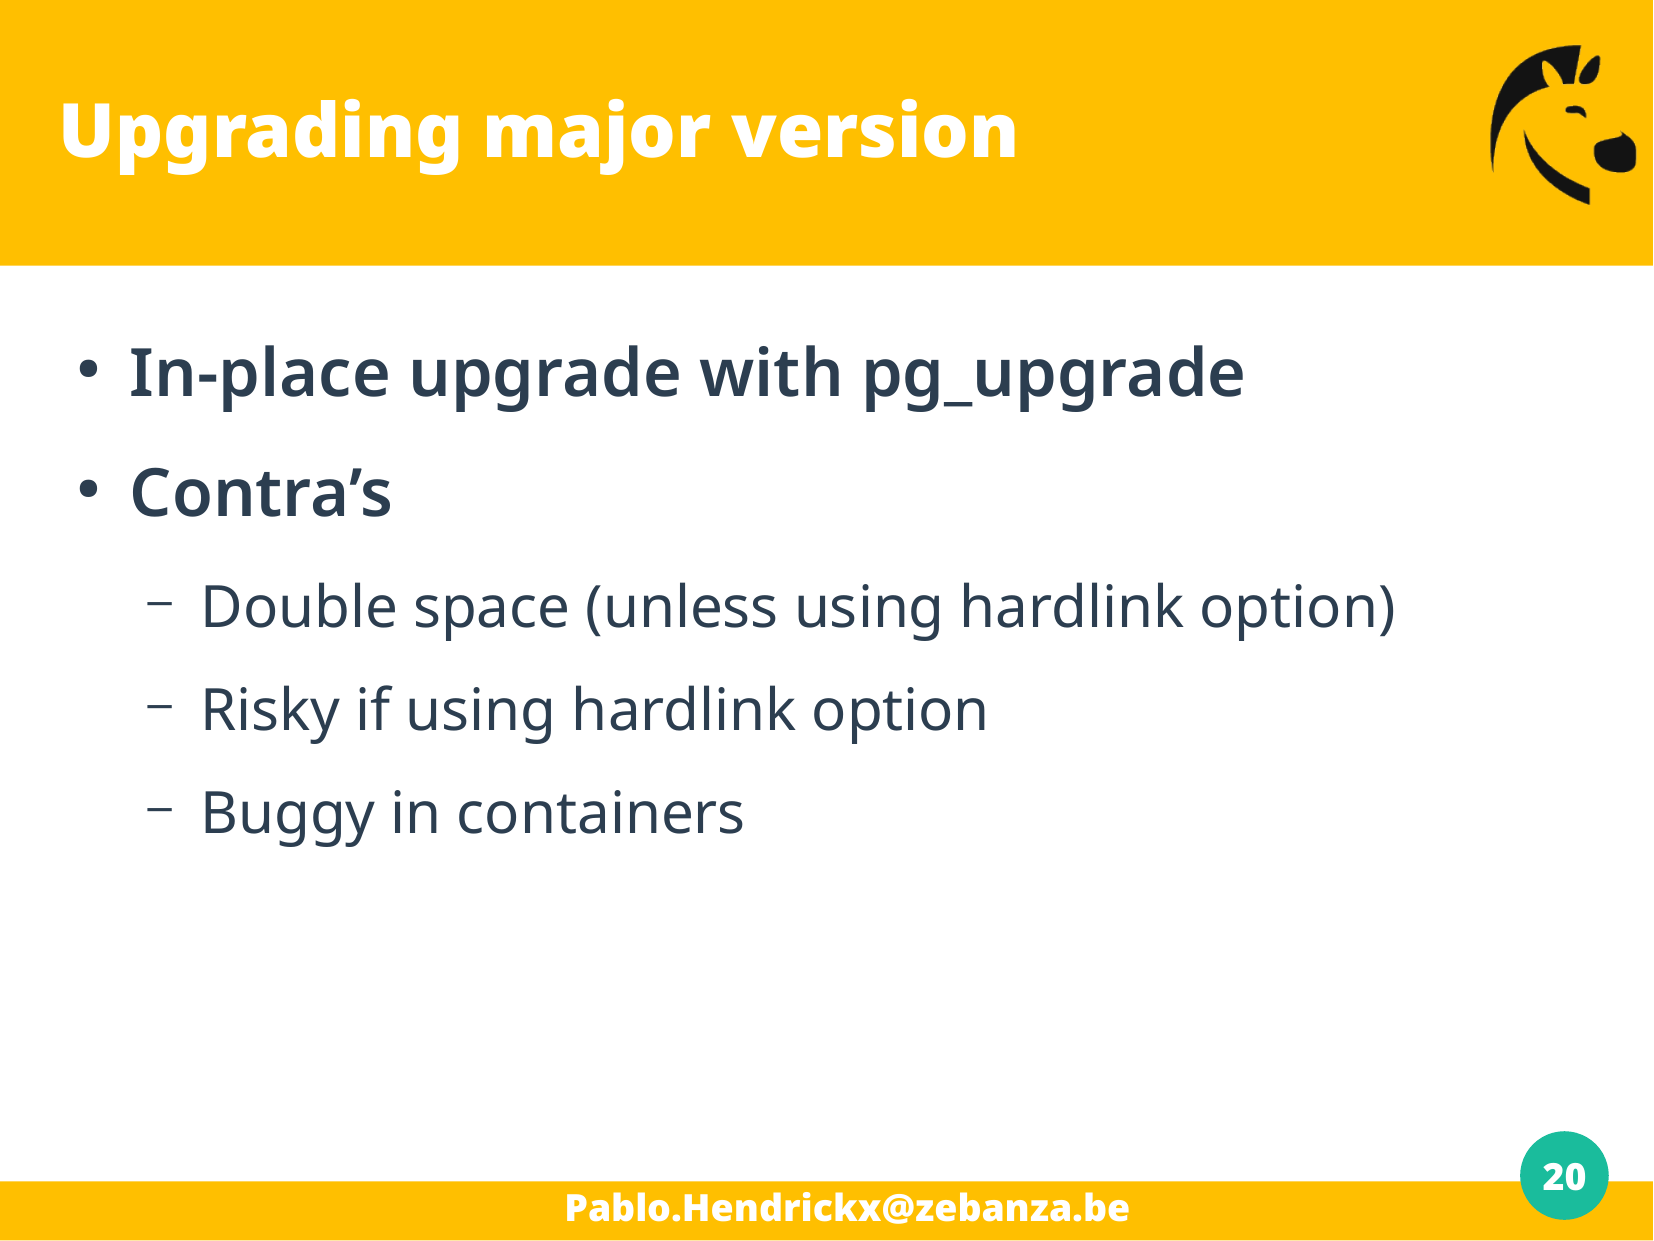

# Upgrading major version
In-place upgrade with pg_upgrade
Contra’s
Double space (unless using hardlink option)
Risky if using hardlink option
Buggy in containers
20
Pablo.Hendrickx@zebanza.be